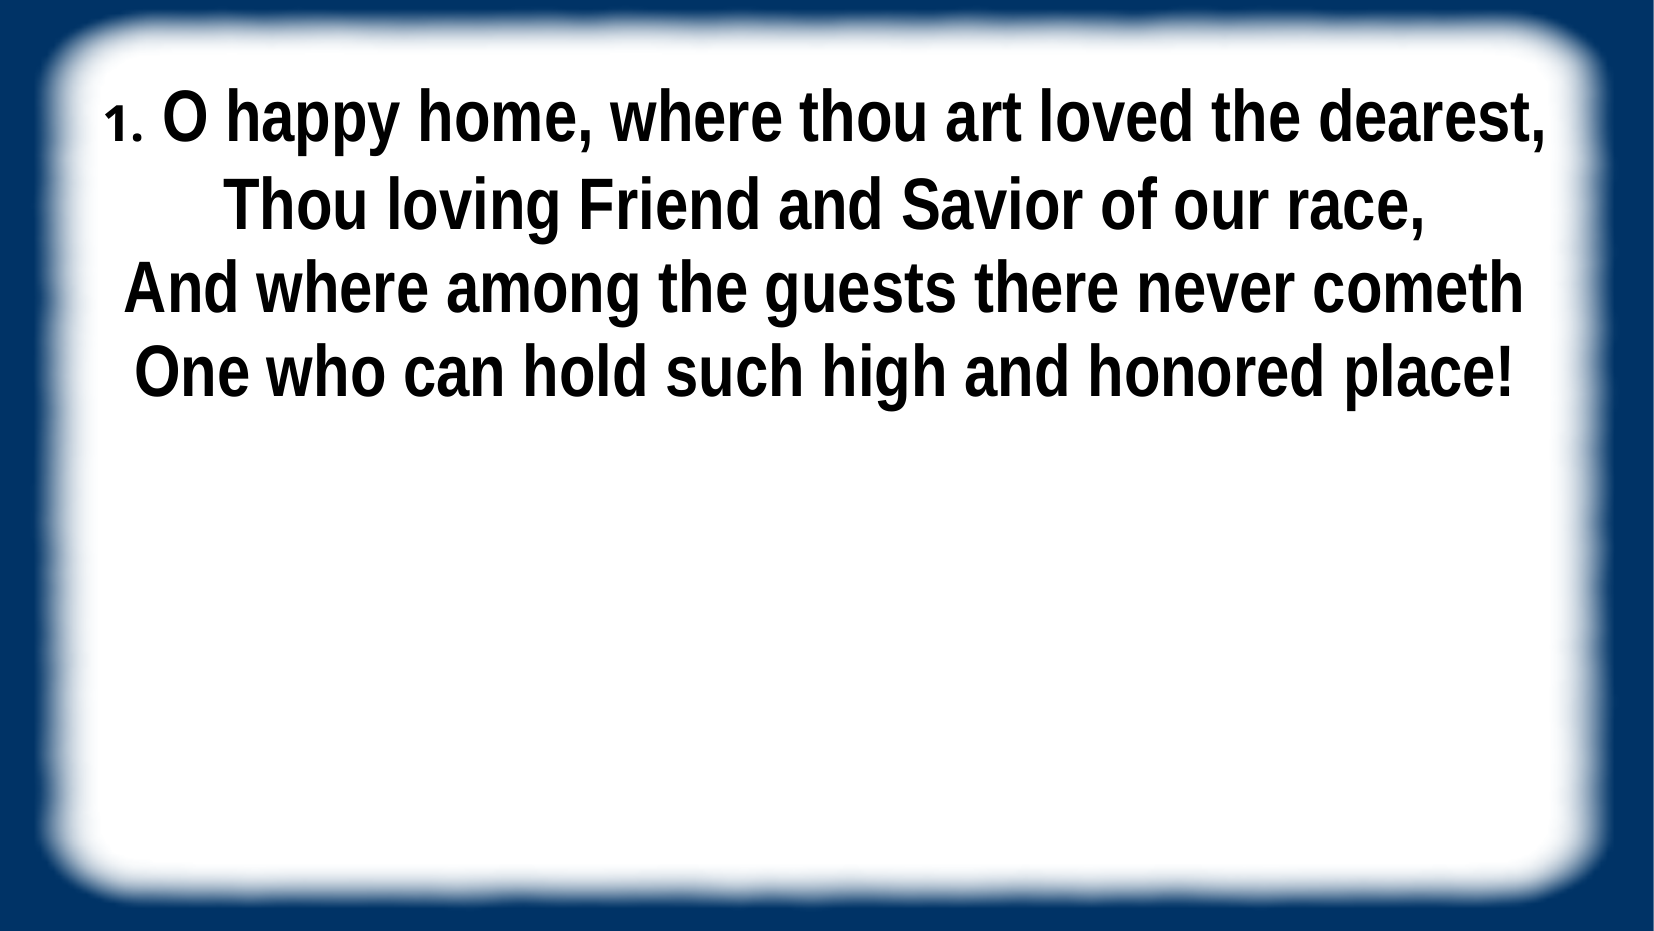

1. O happy home, where thou art loved the dearest,
Thou loving Friend and Savior of our race,
And where among the guests there never cometh
One who can hold such high and honored place!